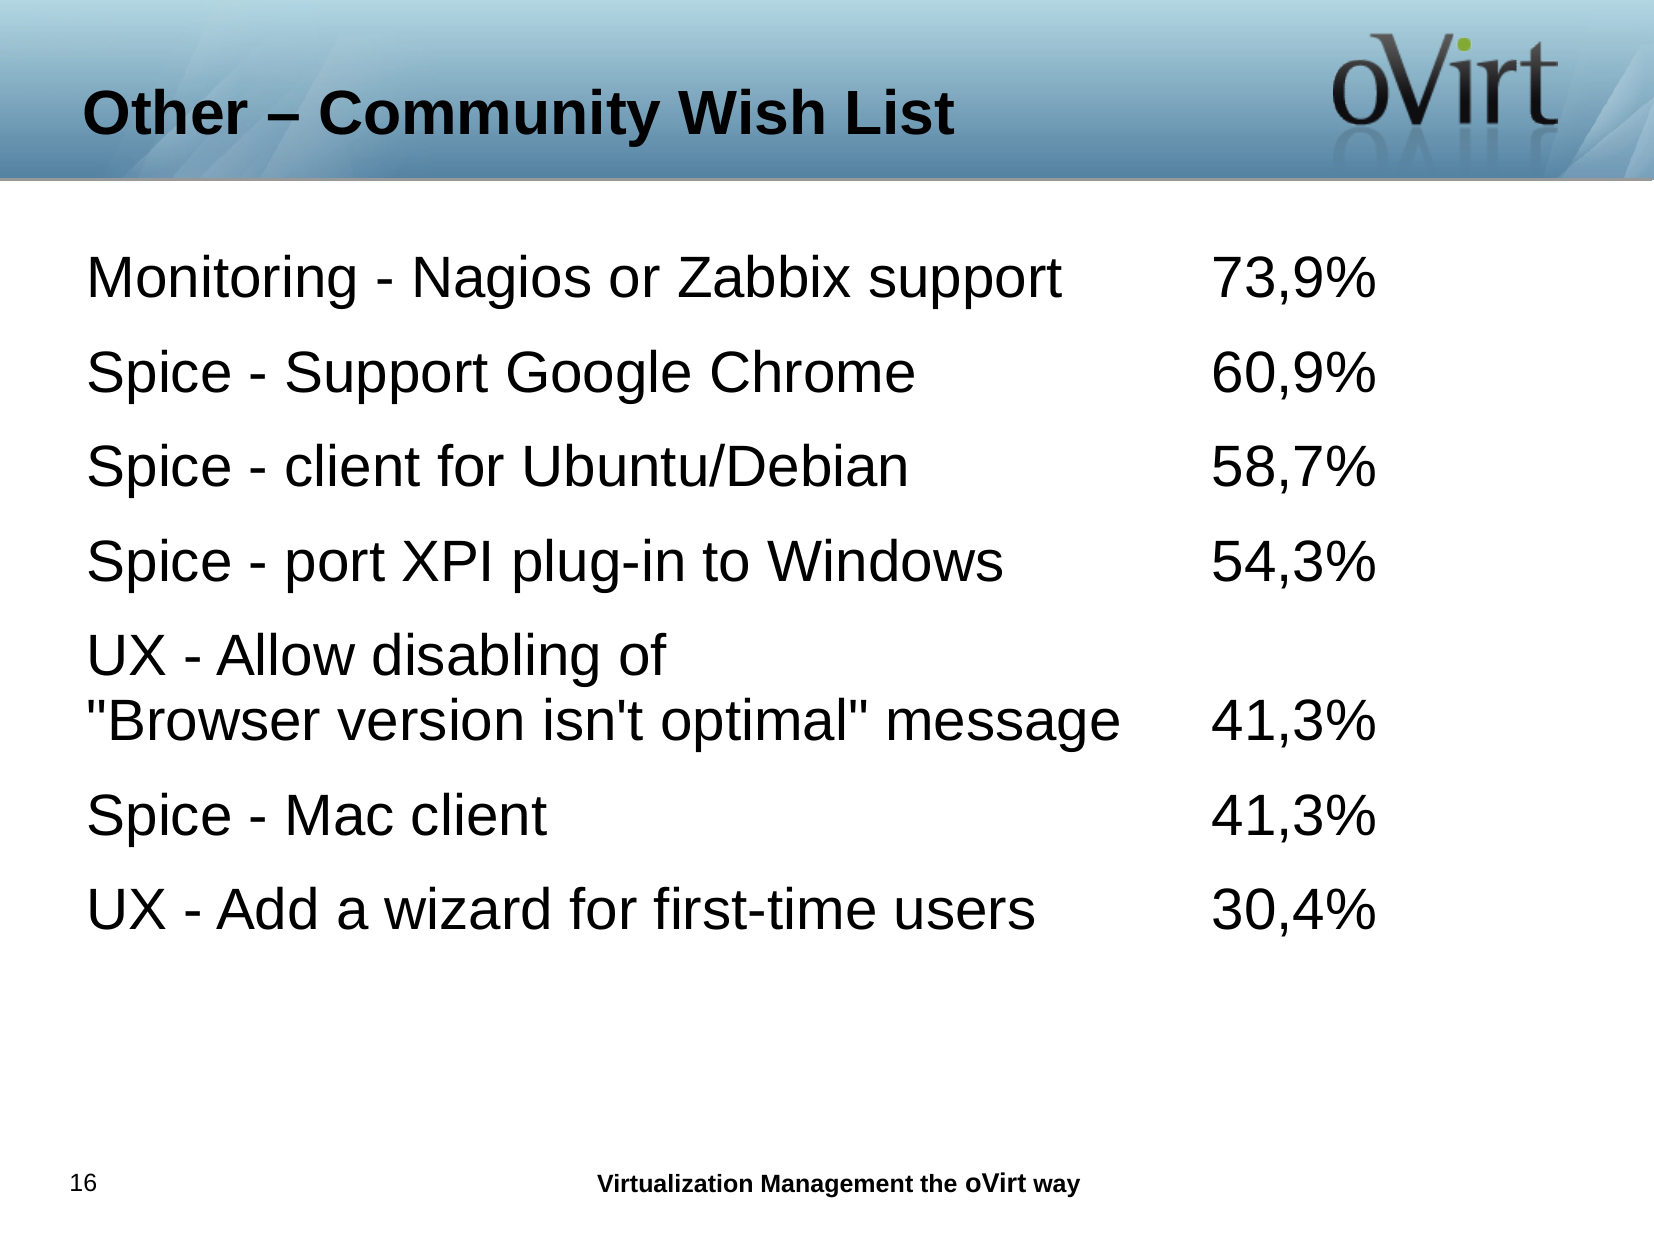

# Other – Community Wish List
Monitoring - Nagios or Zabbix support		73,9%
Spice - Support Google Chrome				60,9%
Spice - client for Ubuntu/Debian					58,7%
Spice - port XPI plug-in to Windows			54,3%
UX - Allow disabling of
"Browser version isn't optimal" message		41,3%
Spice - Mac client									41,3%
UX - Add a wizard for first-time users			30,4%